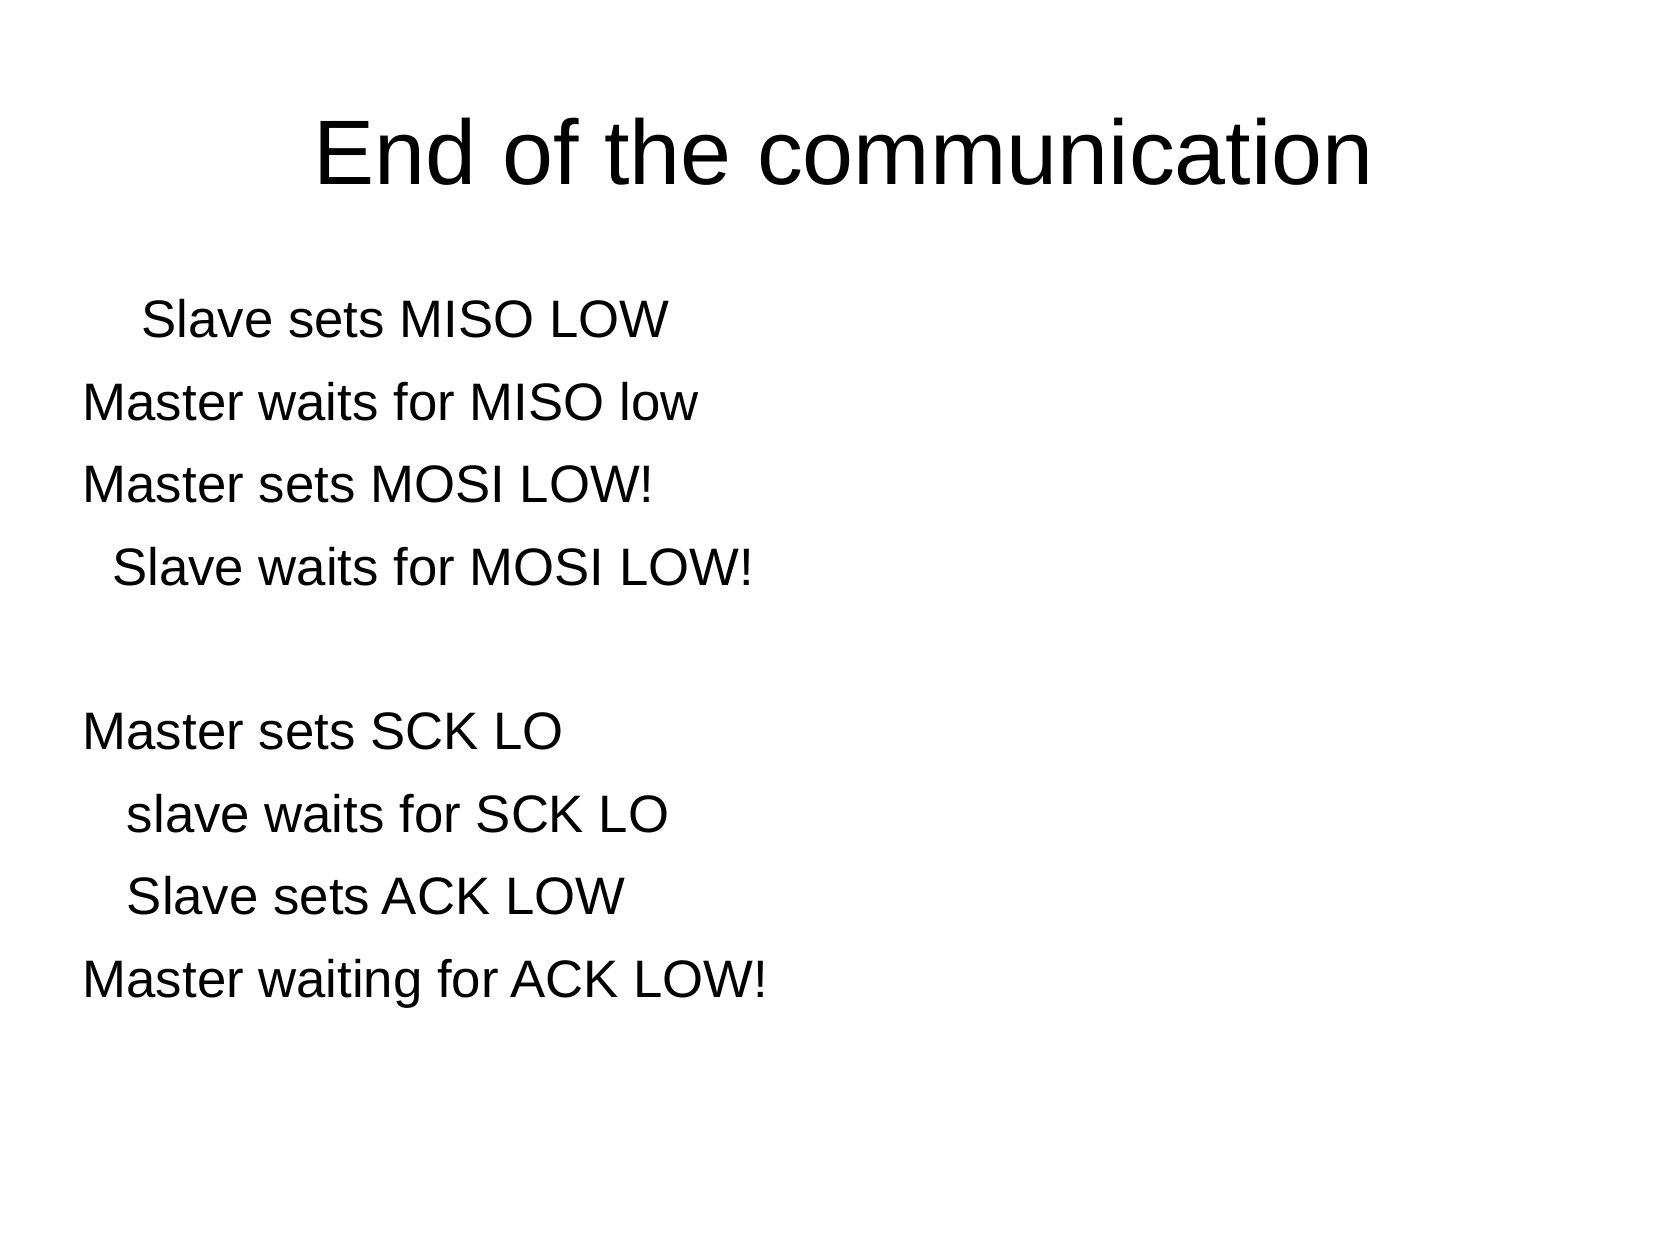

# End of the communication
 Slave sets MISO LOW
Master waits for MISO low
Master sets MOSI LOW!
 Slave waits for MOSI LOW!
Master sets SCK LO
 slave waits for SCK LO
 Slave sets ACK LOW
Master waiting for ACK LOW!